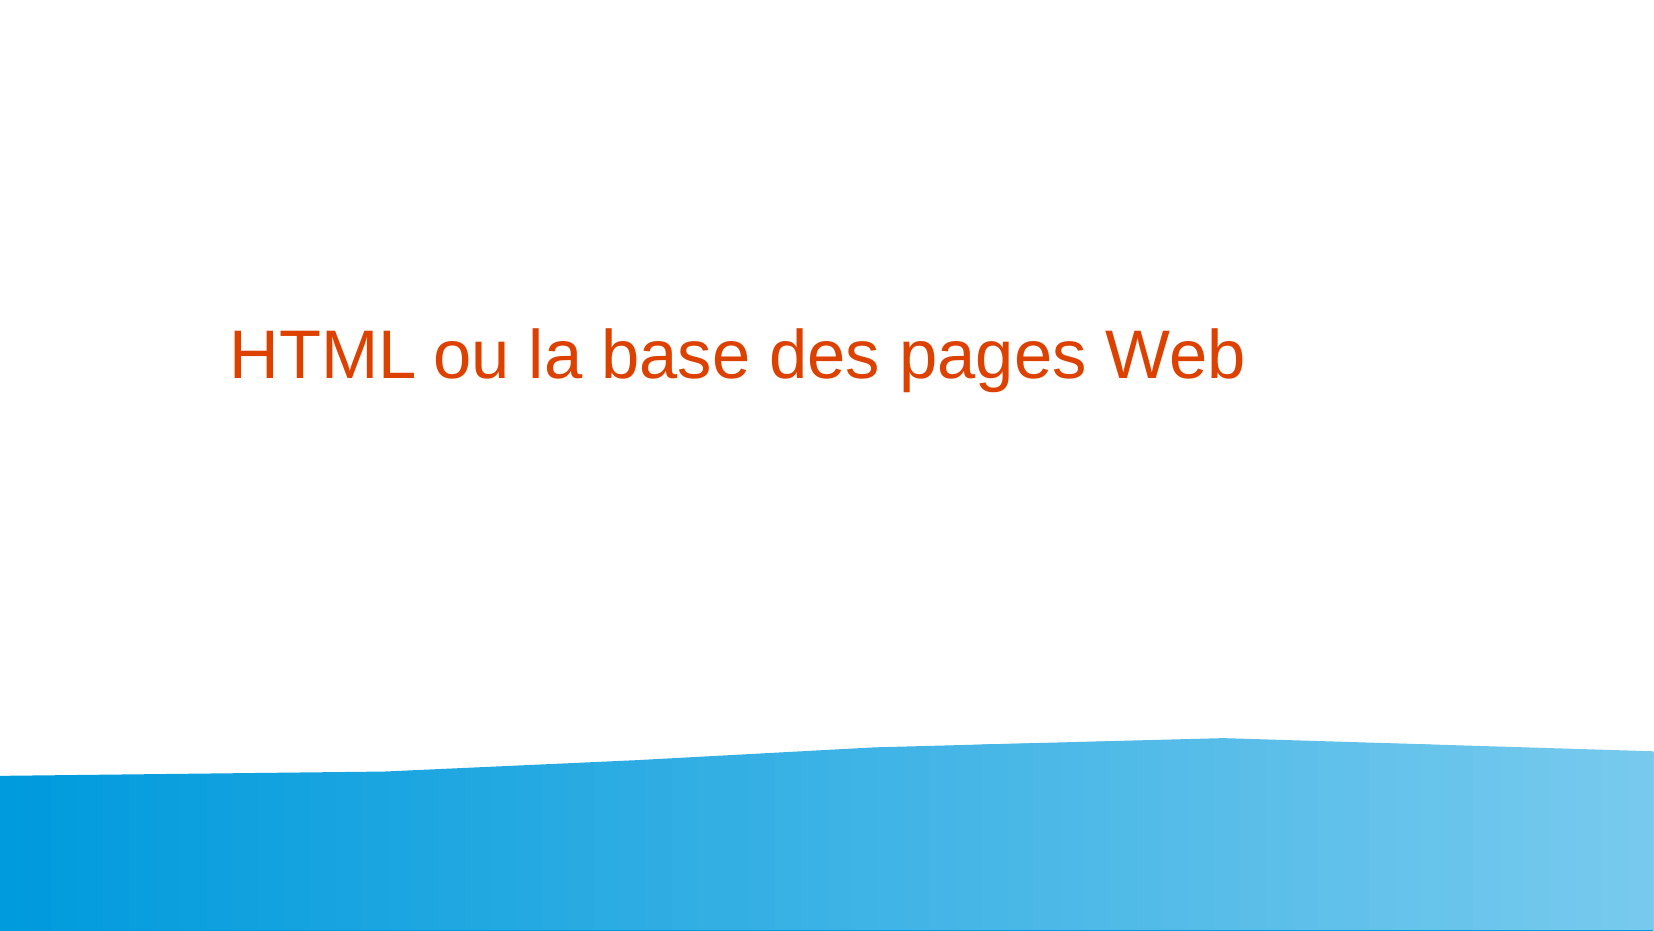

# HTML ou la base des pages Web